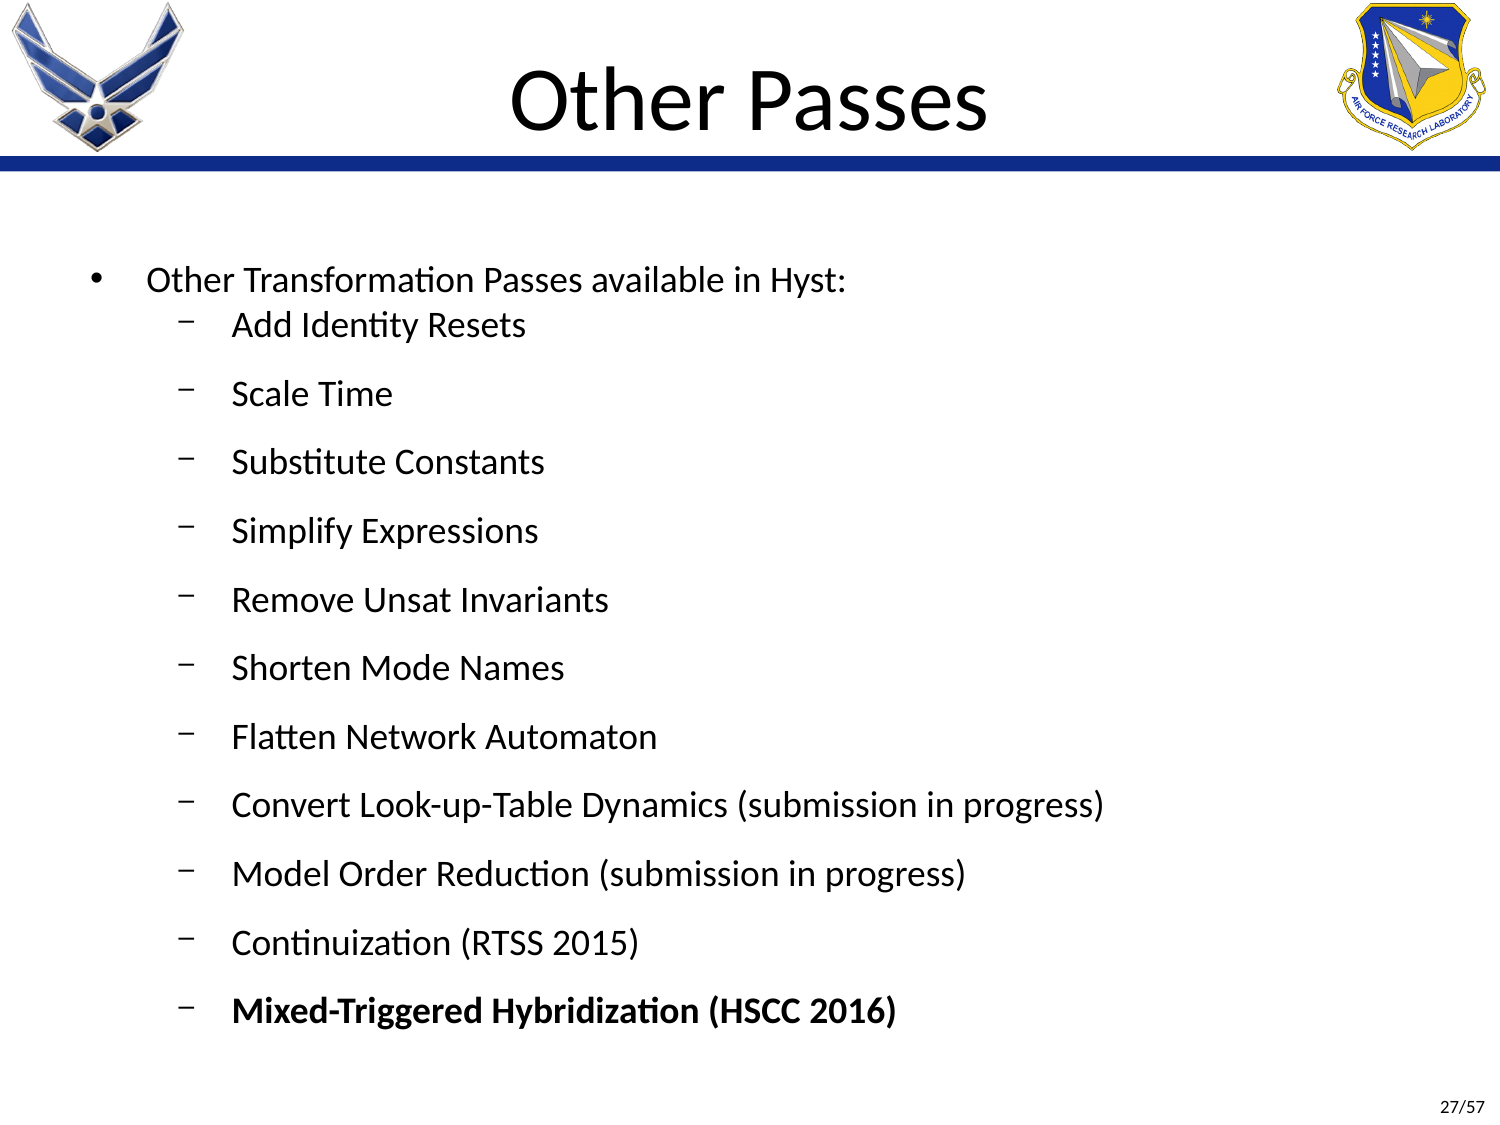

# Other Passes
Other Transformation Passes available in Hyst:
Add Identity Resets
Scale Time
Substitute Constants
Simplify Expressions
Remove Unsat Invariants
Shorten Mode Names
Flatten Network Automaton
Convert Look-up-Table Dynamics (submission in progress)
Model Order Reduction (submission in progress)
Continuization (RTSS 2015)
Mixed-Triggered Hybridization (HSCC 2016)